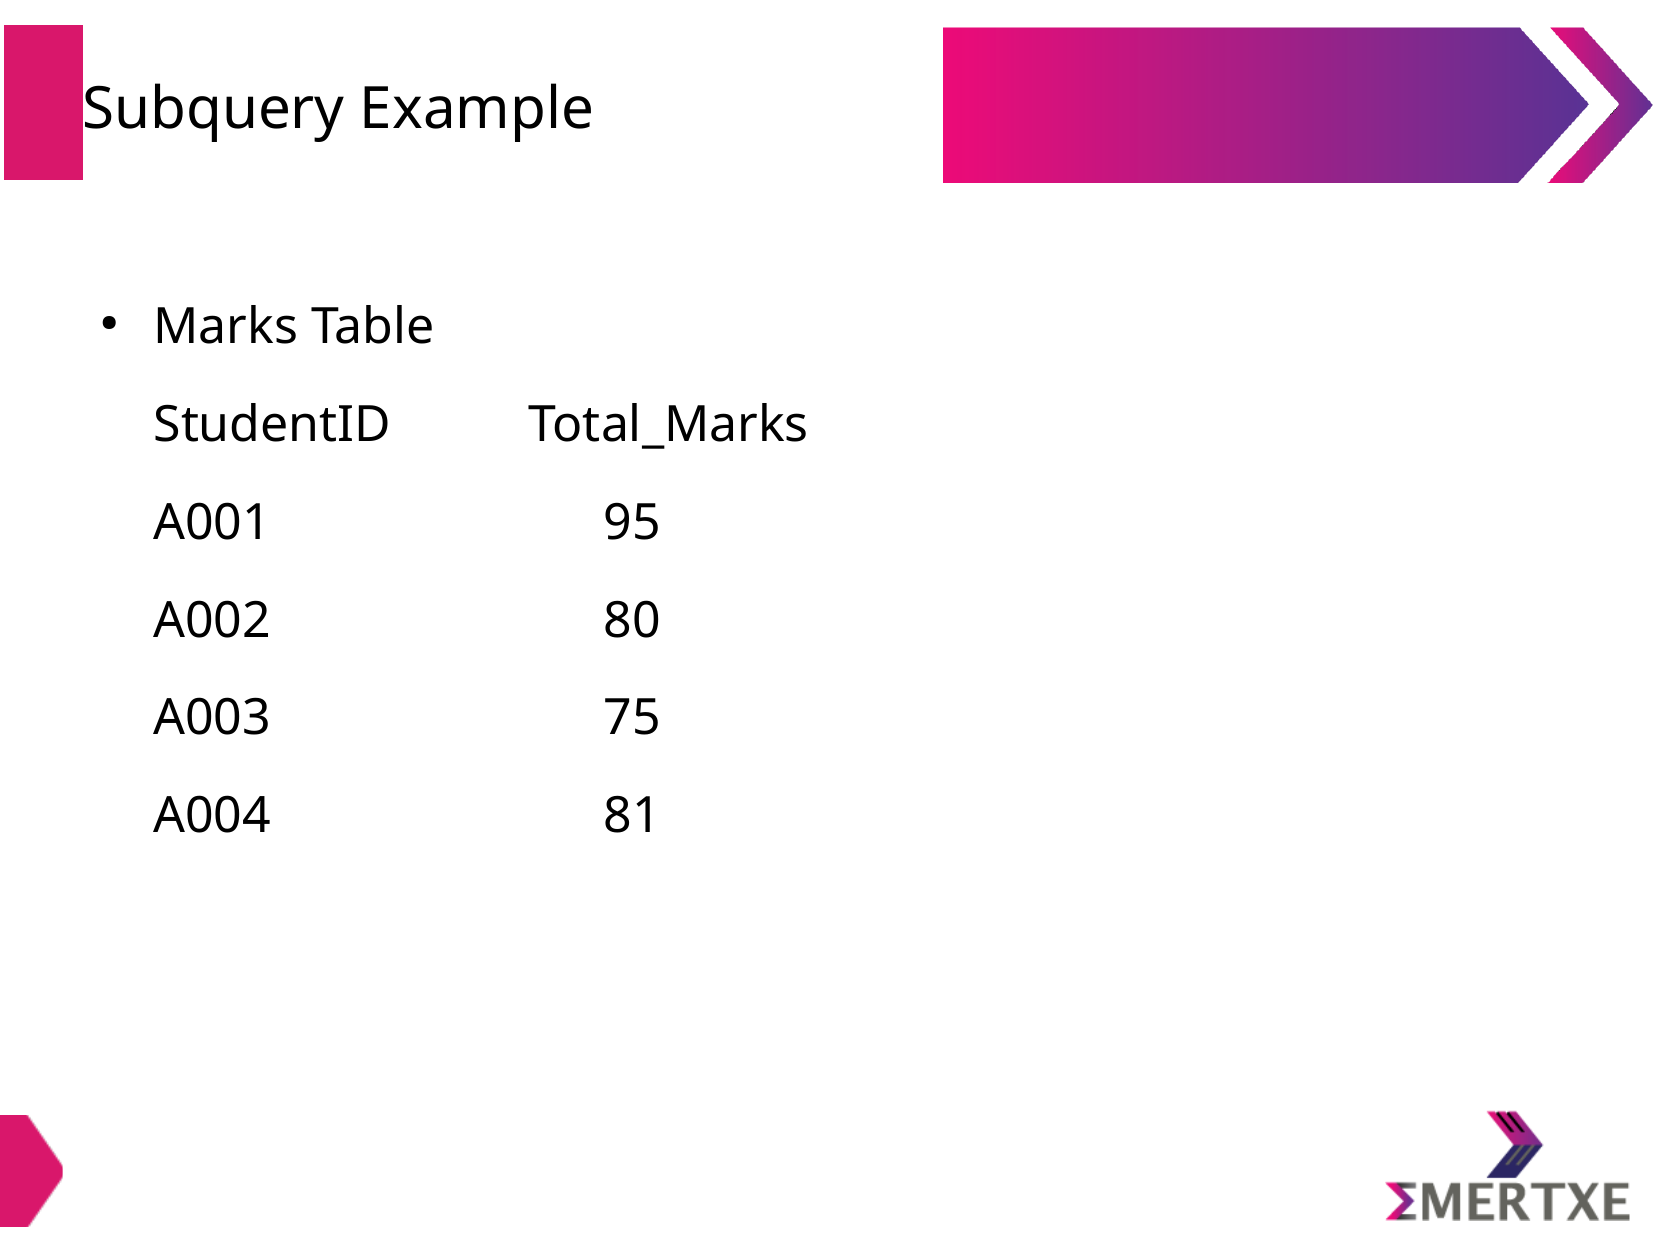

# Subquery Example
Marks Table
StudentID		Total_Marks
A001					95
A002					80
A003					75
A004					81